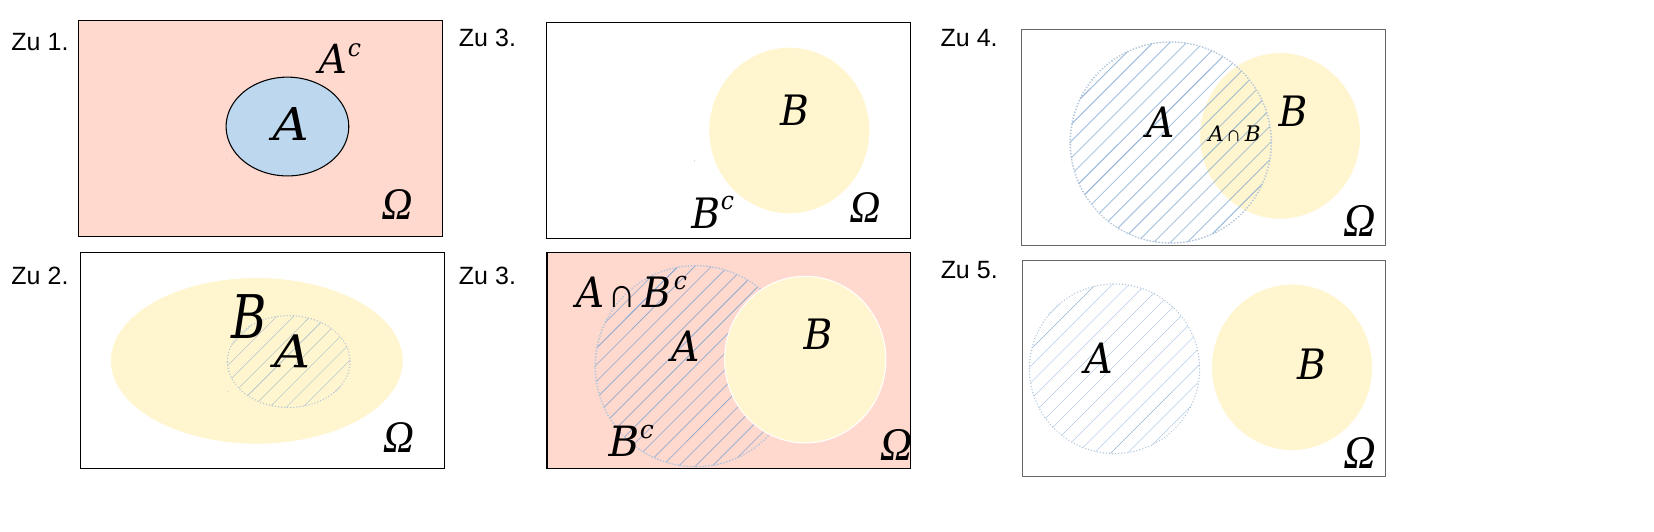

Zu 3.
Zu 4.
Zu 1.
Zu 5.
Zu 2.
Zu 3.